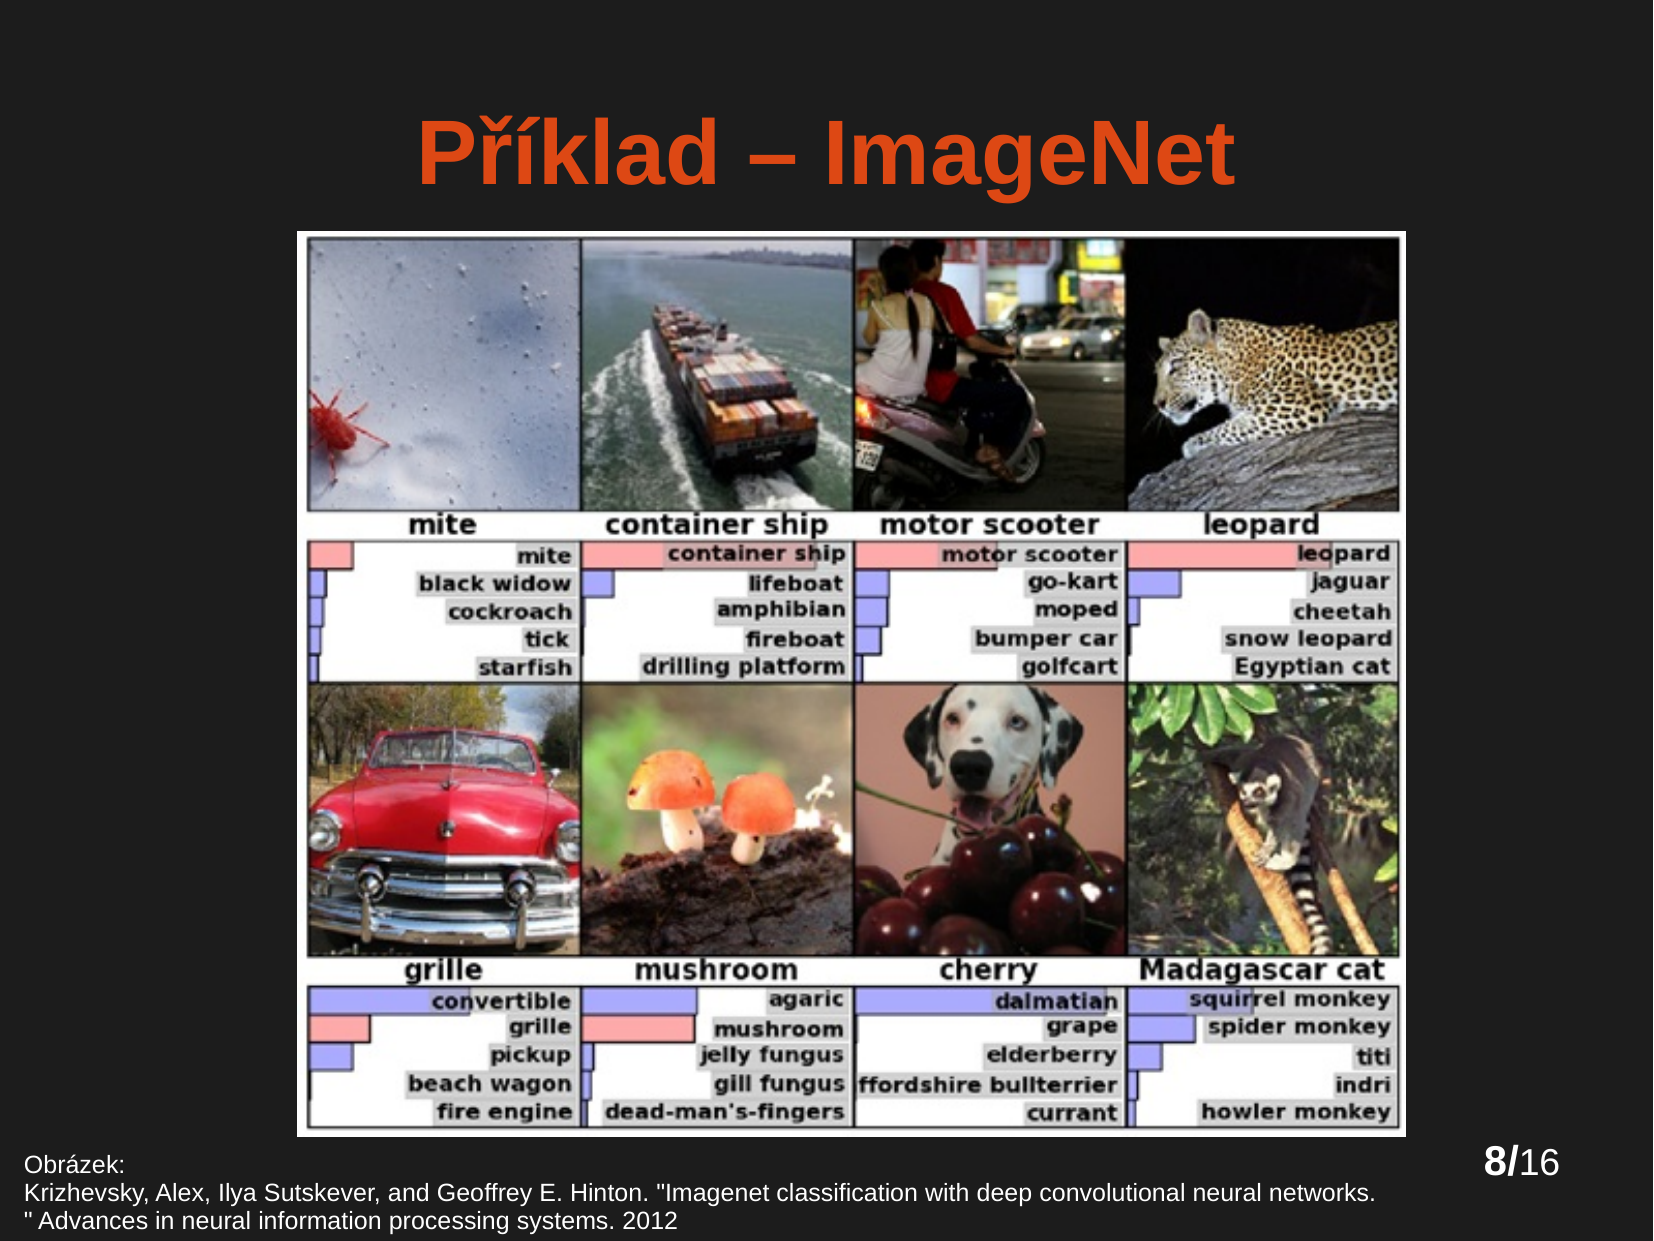

# Příklad – ImageNet
Obrázek:
Krizhevsky, Alex, Ilya Sutskever, and Geoffrey E. Hinton. "Imagenet classification with deep convolutional neural networks.
" Advances in neural information processing systems. 2012